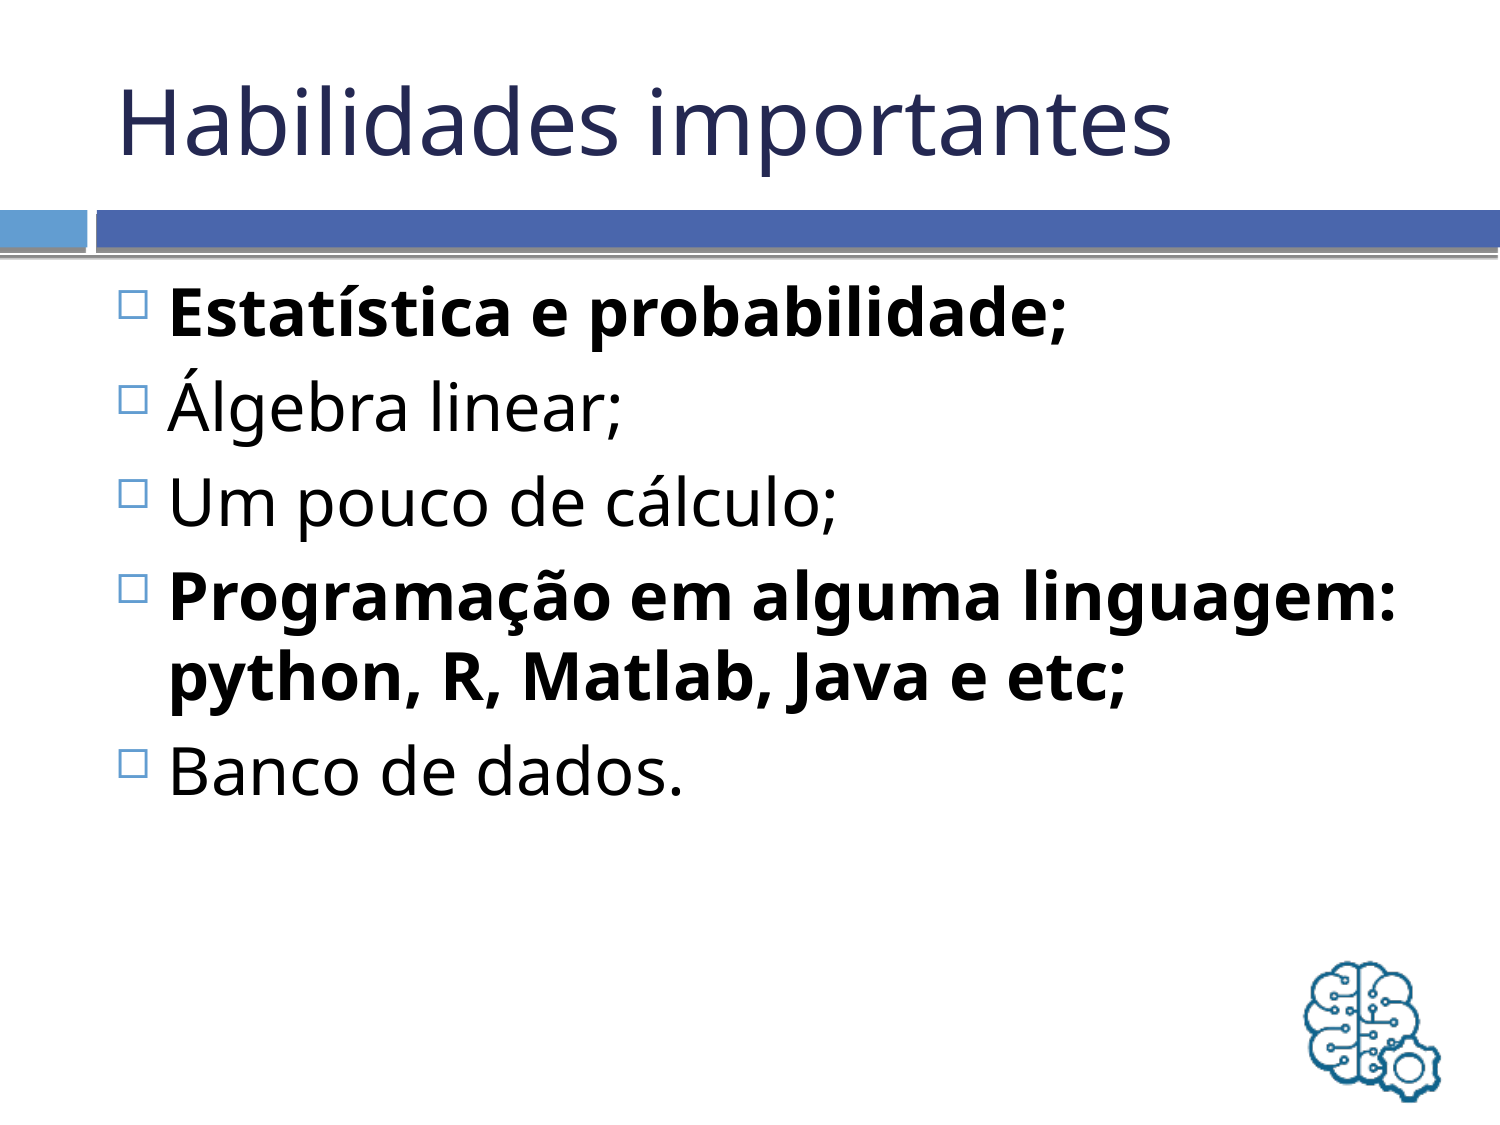

# Habilidades importantes
Estatística e probabilidade;
Álgebra linear;
Um pouco de cálculo;
Programação em alguma linguagem: python, R, Matlab, Java e etc;
Banco de dados.